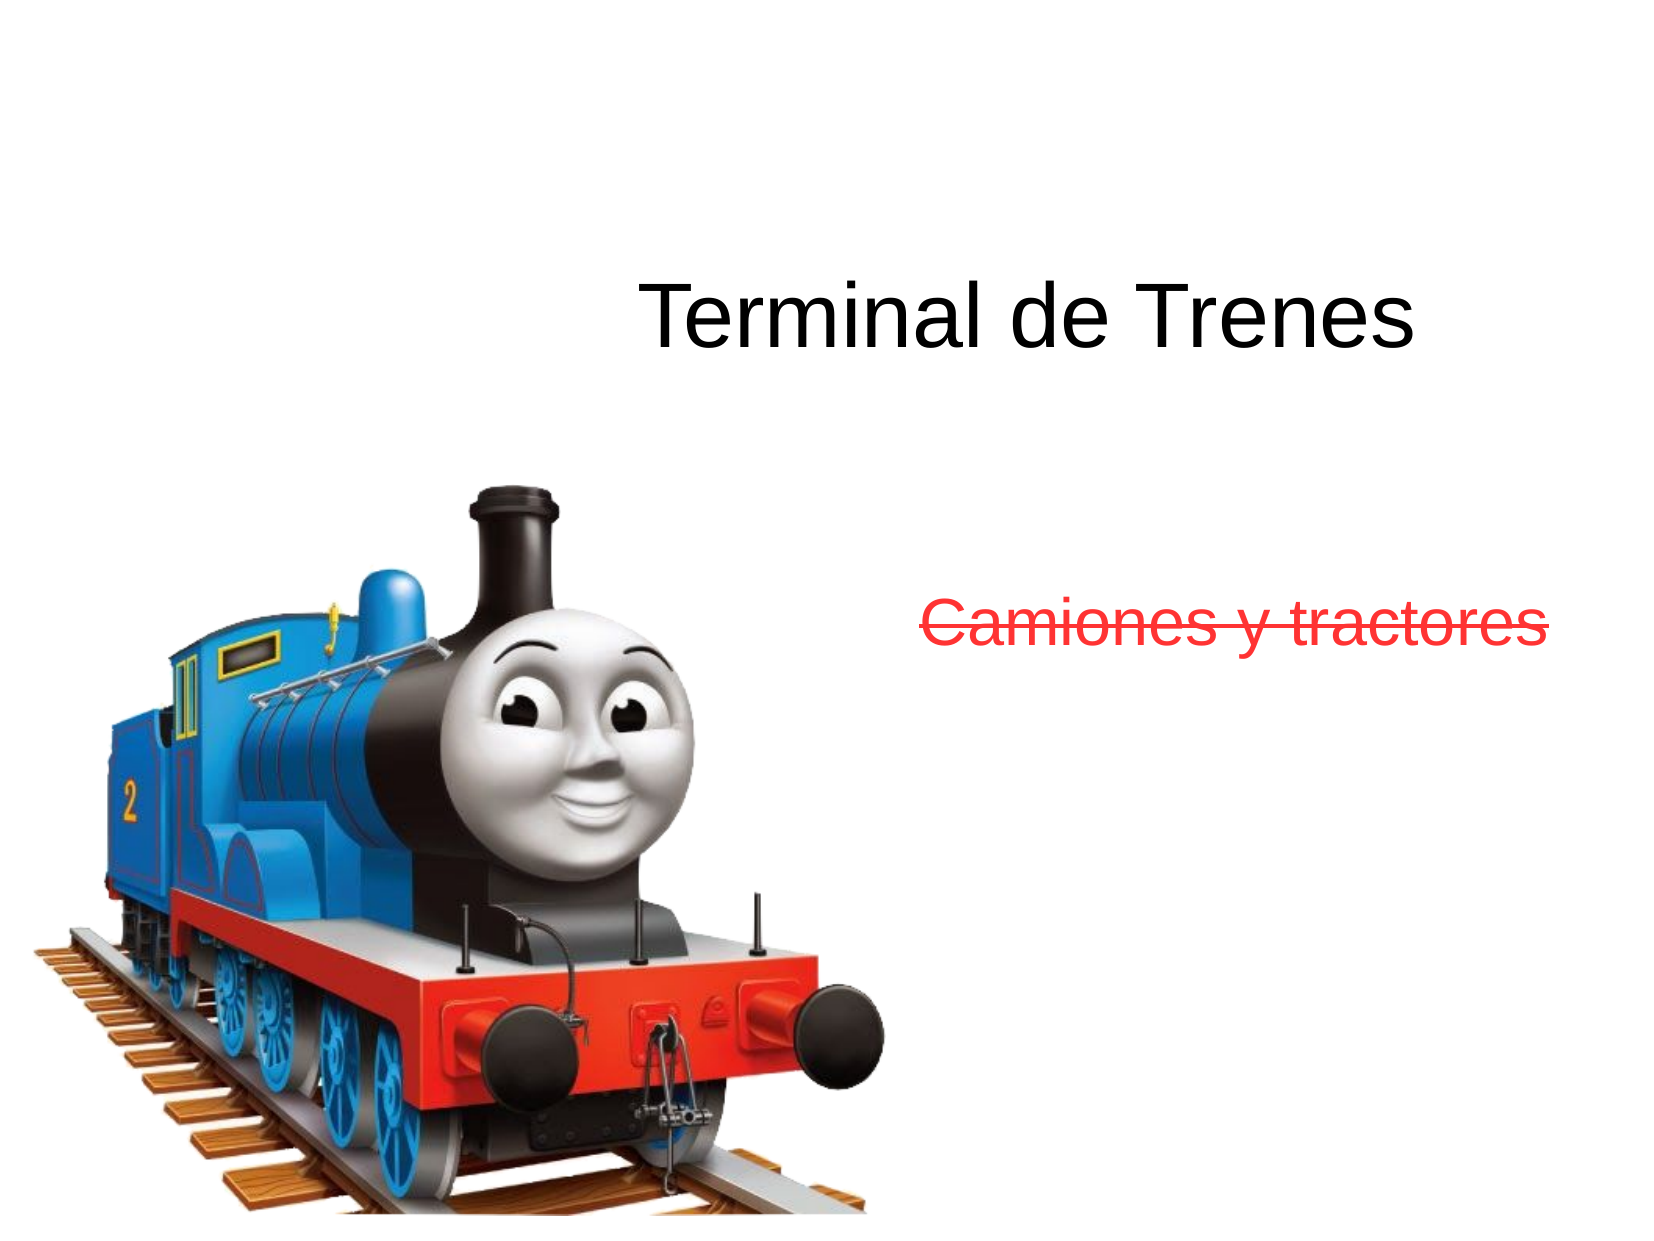

# Terminal de Trenes
Camiones y tractores